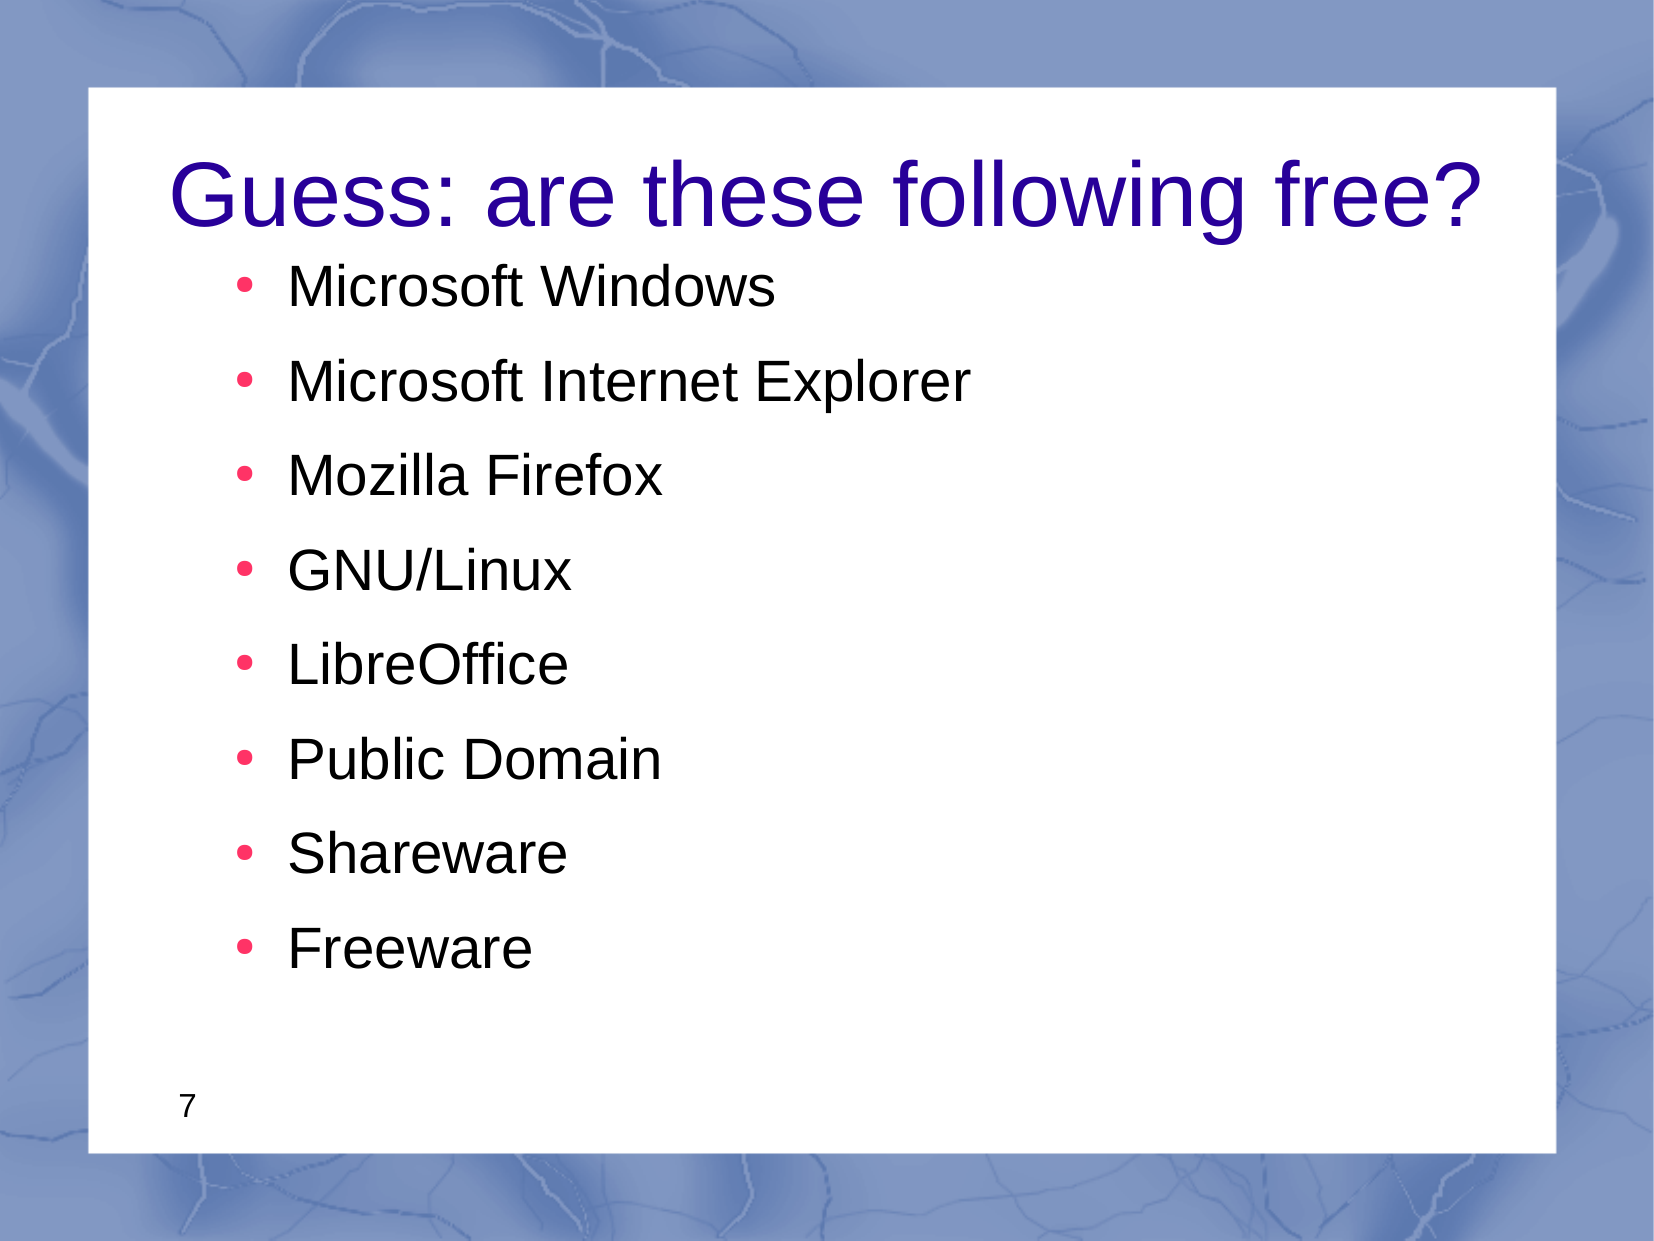

# Guess: are these following free?
Microsoft Windows
Microsoft Internet Explorer
Mozilla Firefox
GNU/Linux
LibreOffice
Public Domain
Shareware
Freeware
7